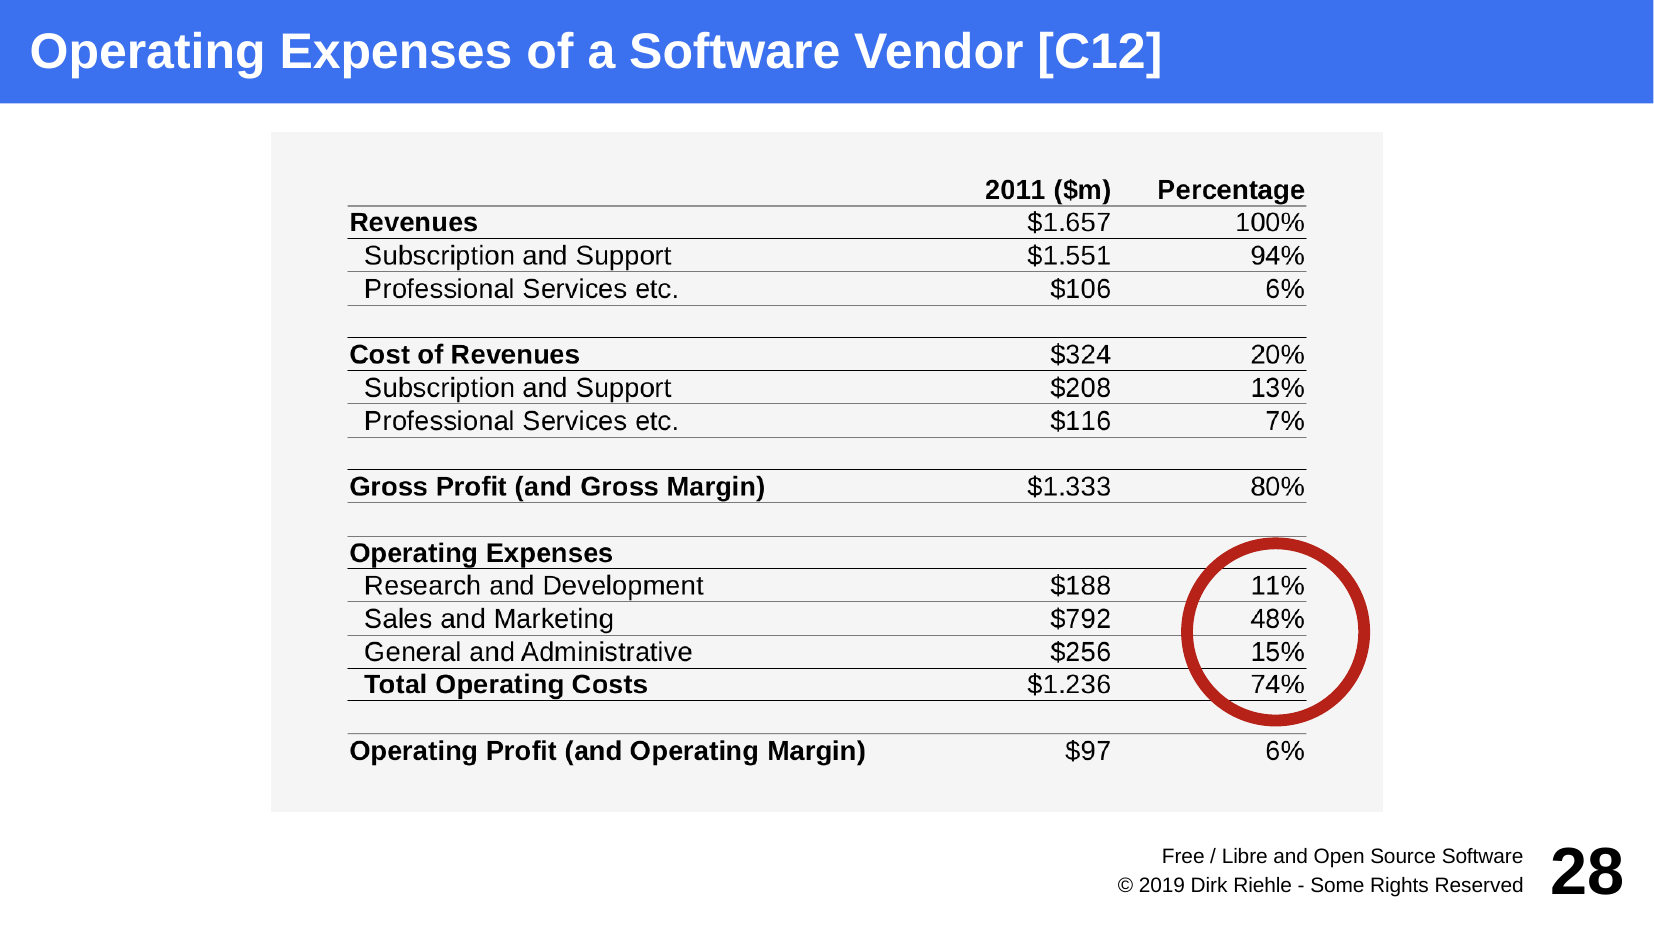

# Operating Expenses of a Software Vendor [C12]
Free / Libre and Open Source Software
28
© 2019 Dirk Riehle - Some Rights Reserved